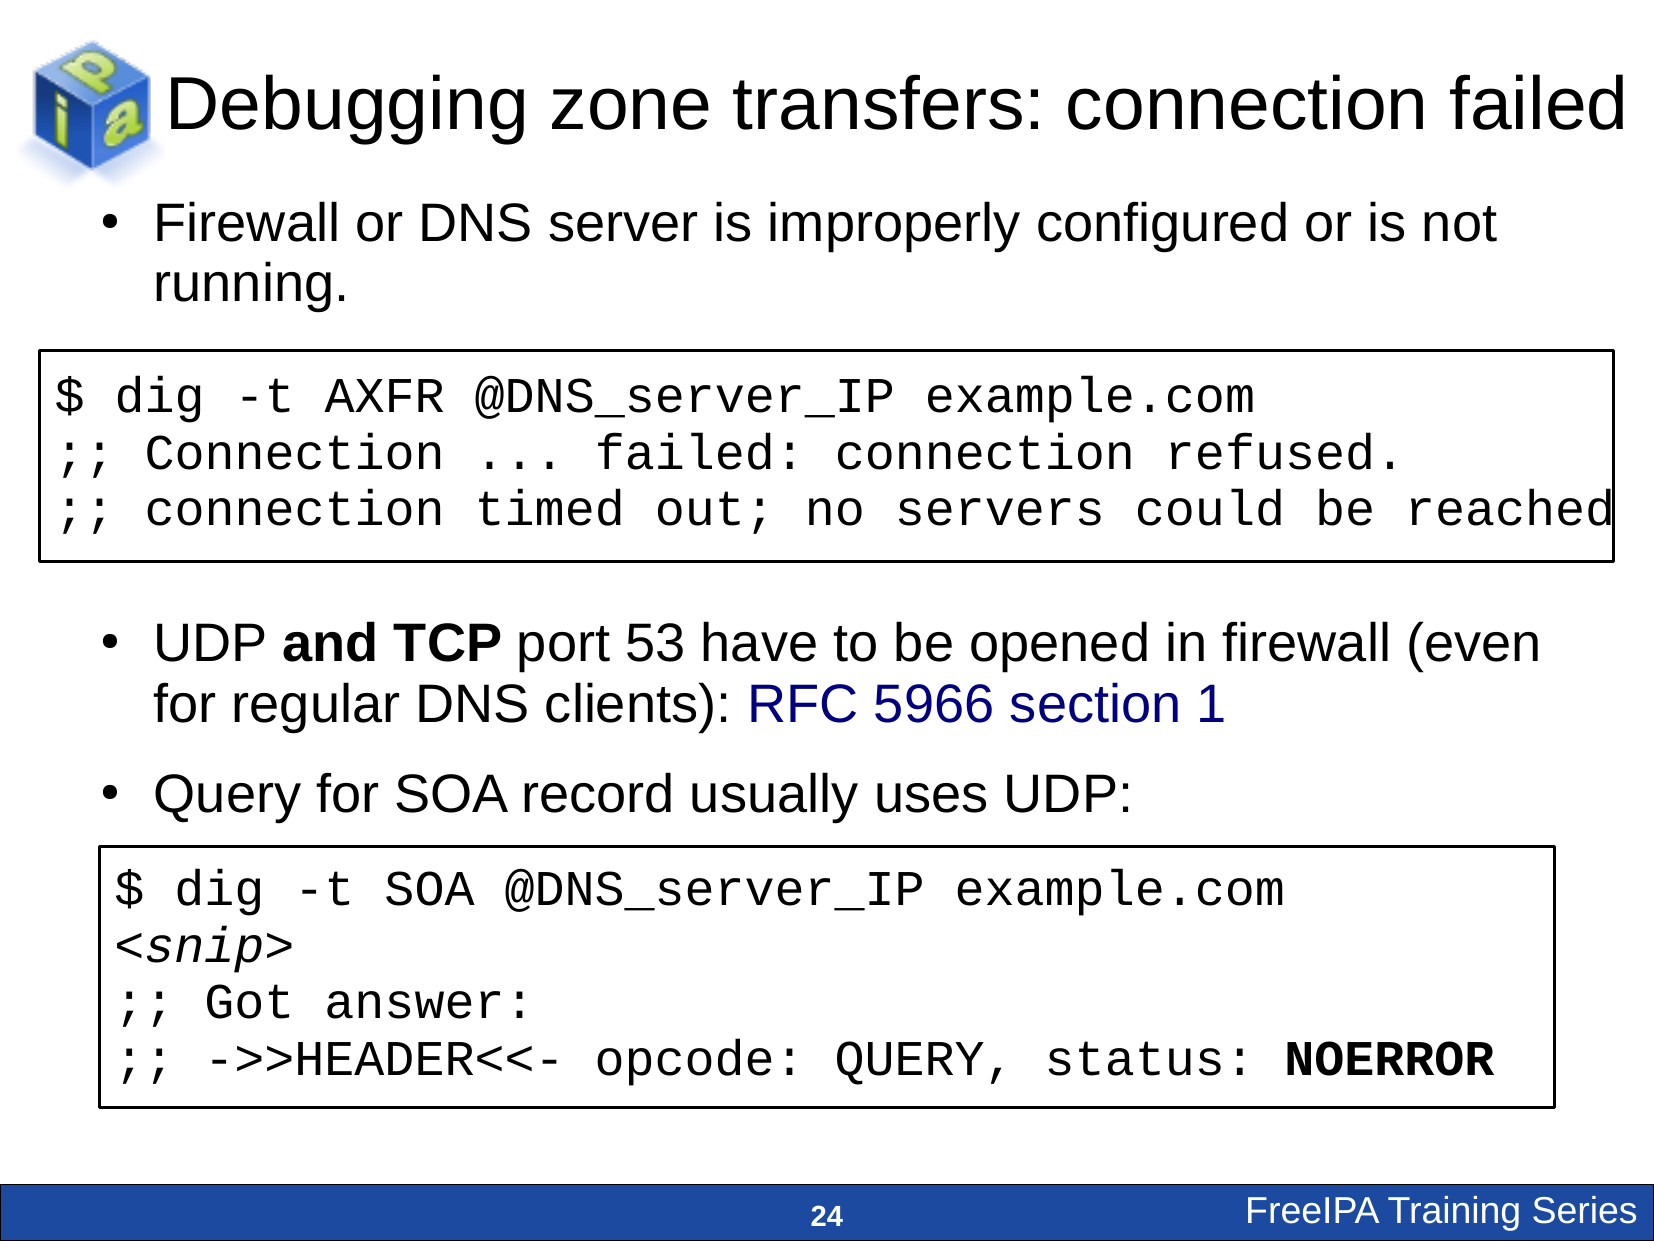

# Debugging zone transfers:	connection failed
Firewall or DNS server is improperly configured or is not running.
UDP and TCP port 53 have to be opened in firewall (even for regular DNS clients): RFC 5966 section 1
Query for SOA record usually uses UDP:
$ dig -t AXFR @DNS_server_IP example.com
;; Connection ... failed: connection refused.
;; connection timed out; no servers could be reached
$ dig -t SOA @DNS_server_IP example.com
<snip>
;; Got answer:
;; ->>HEADER<<- opcode: QUERY, status: NOERROR
24